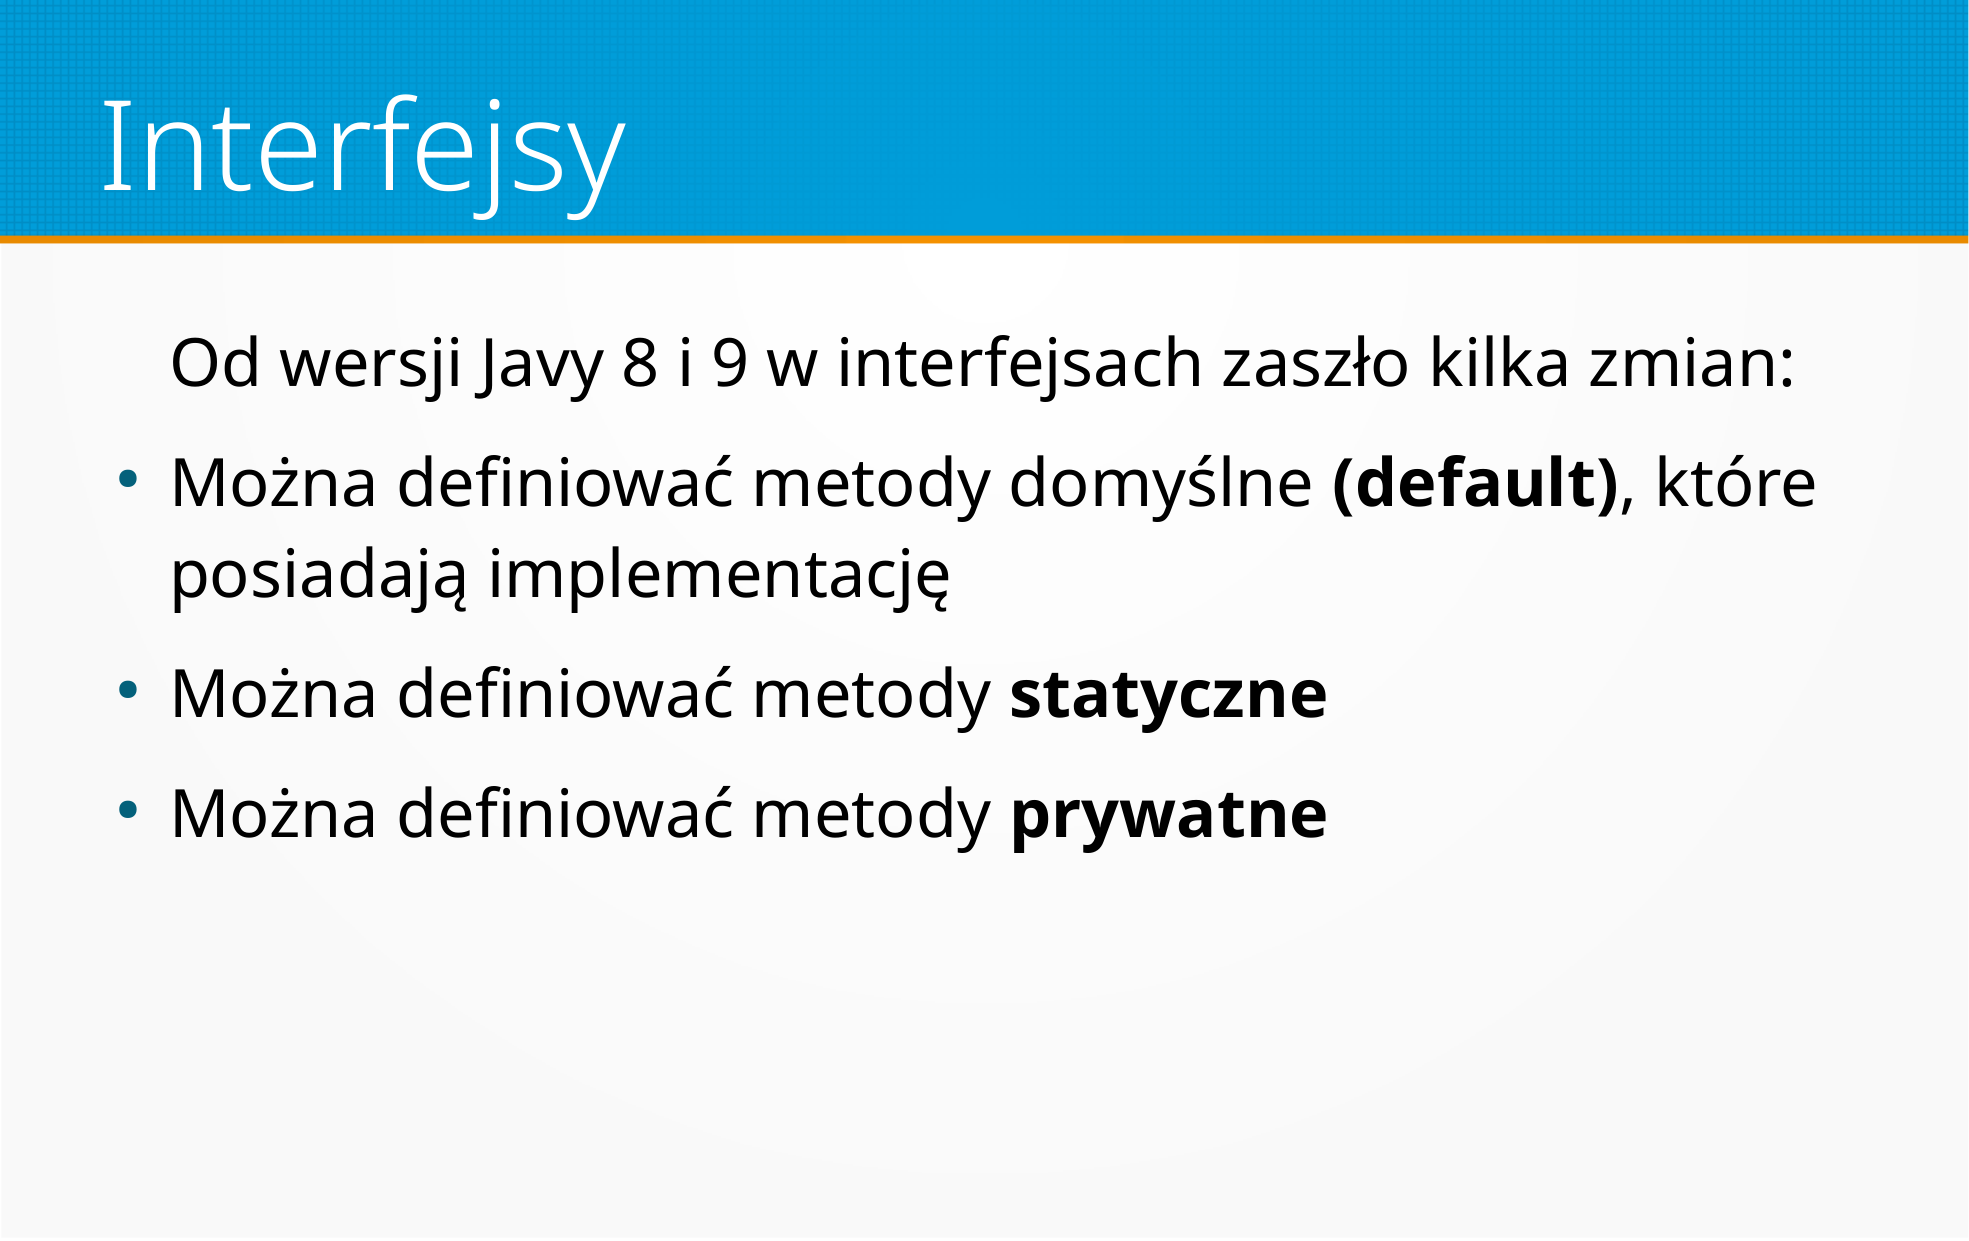

# Interfejsy
Od wersji Javy 8 i 9 w interfejsach zaszło kilka zmian:
Można definiować metody domyślne (default), które posiadają implementację
Można definiować metody statyczne
Można definiować metody prywatne